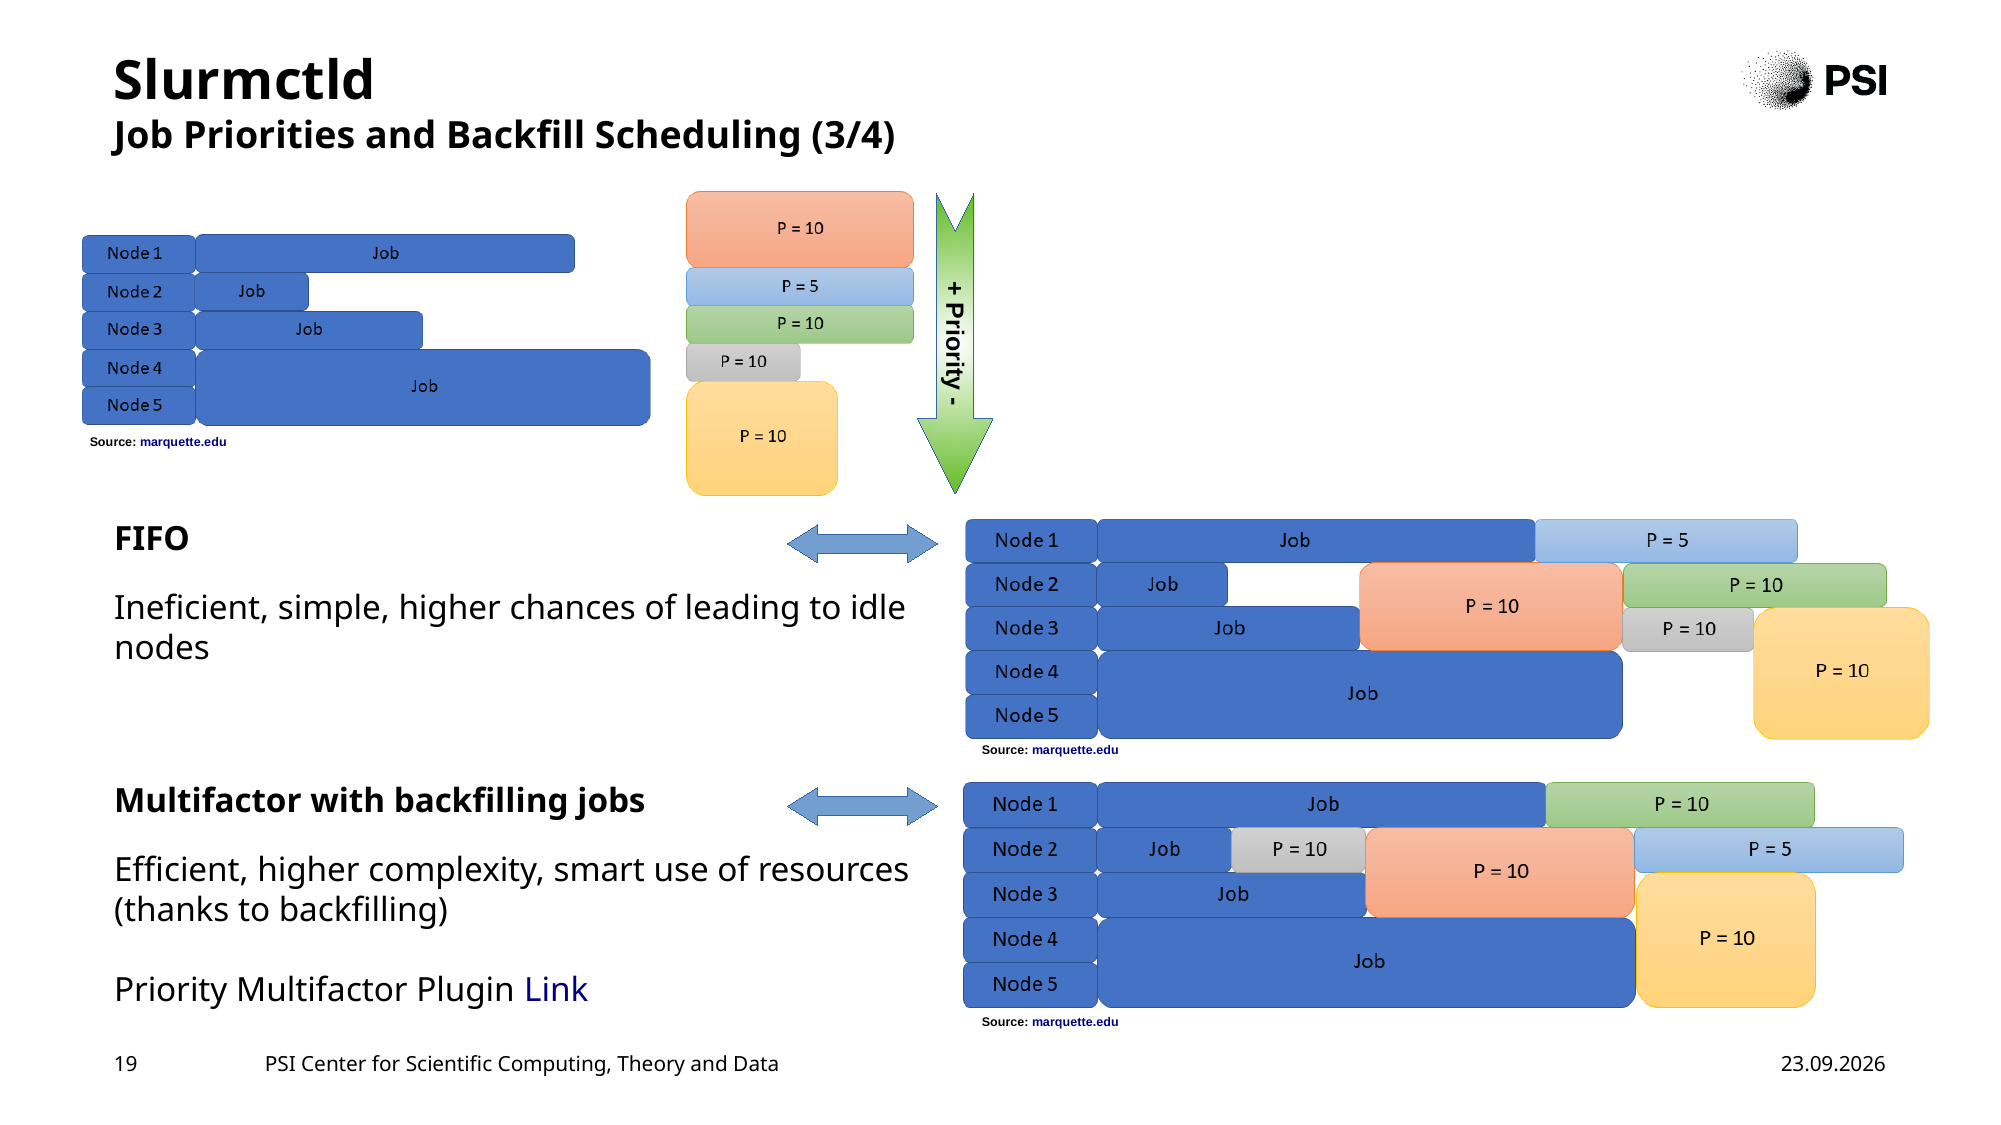

# Slurmctld Job Priorities and Backfill Scheduling (3/4)
+ Priority -
Source: marquette.edu
Source: marquette.edu
FIFO
Ineficient, simple, higher chances of leading to idle nodes
Source: marquette.edu
Multifactor with backfilling jobs
Efficient, higher complexity, smart use of resources (thanks to backfilling)
Priority Multifactor Plugin Link
19
PSI Center for Scientific Computing, Theory and Data